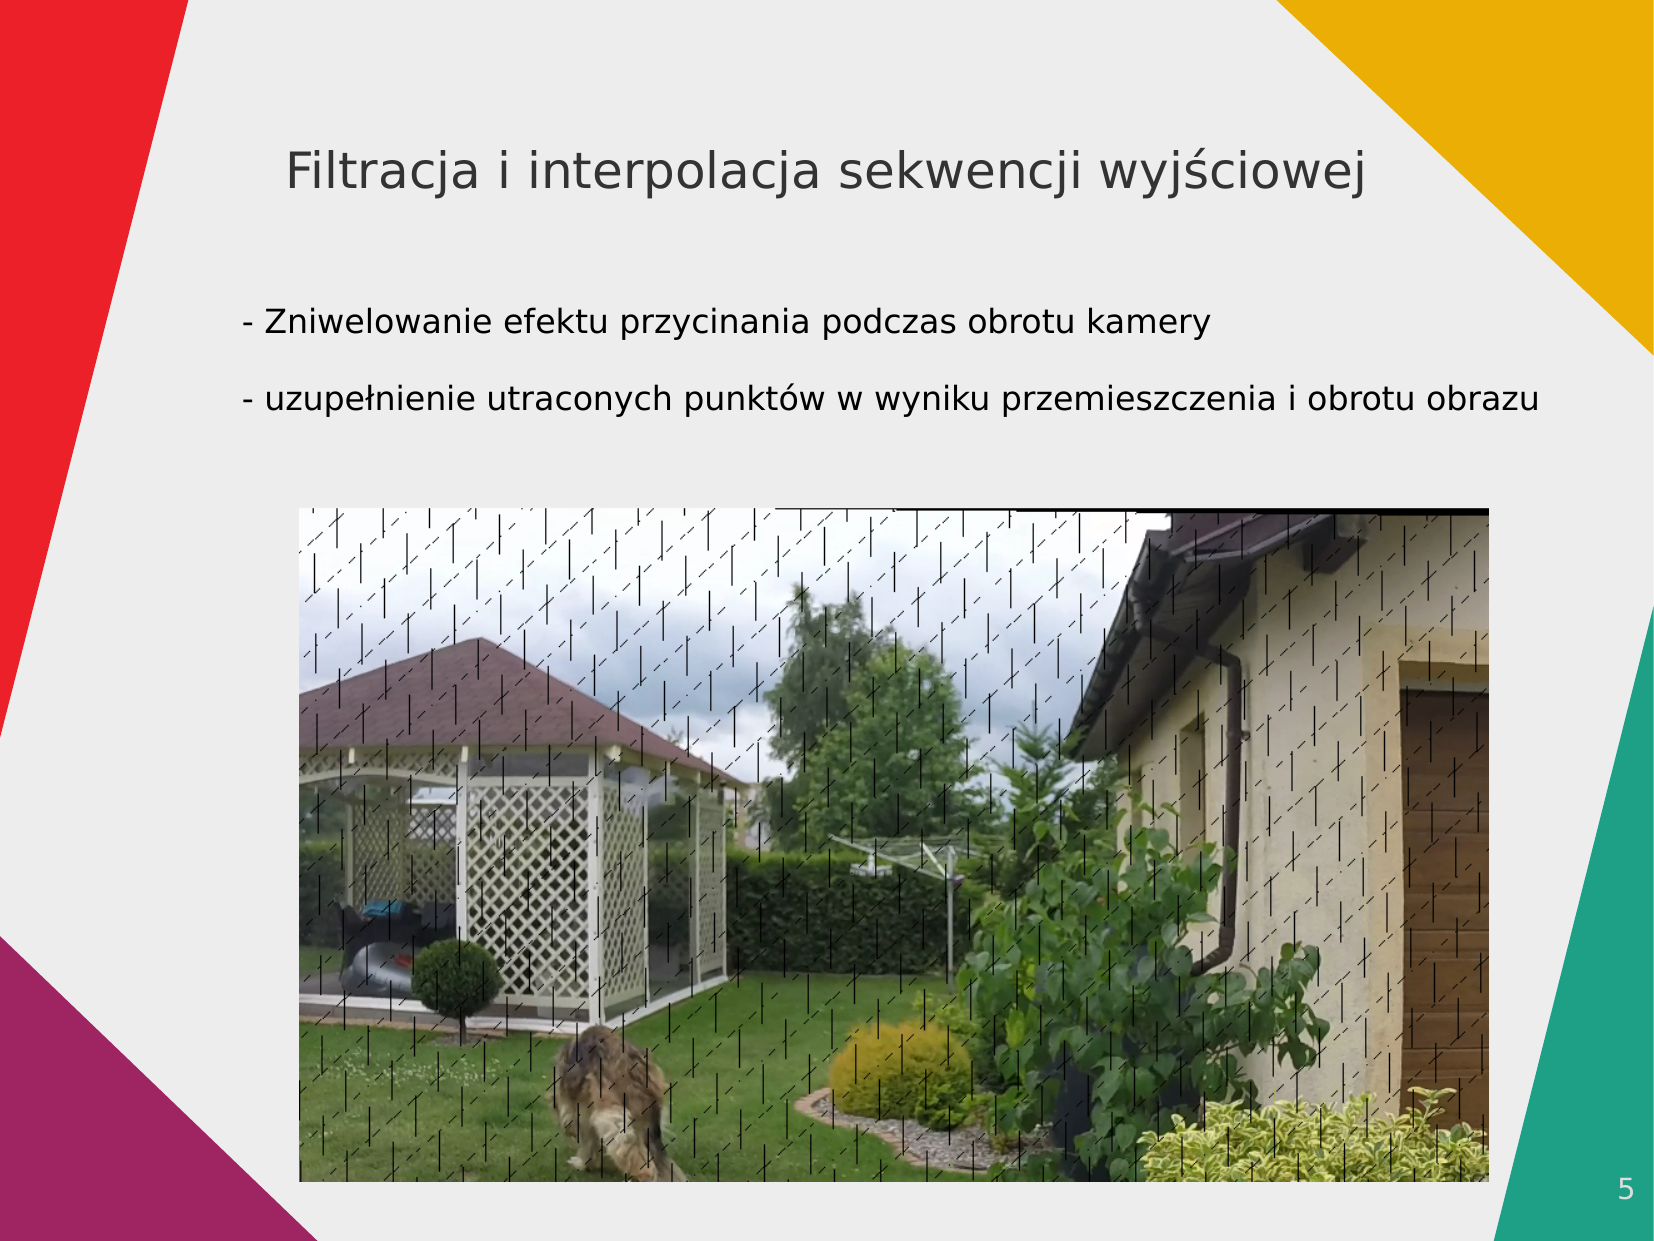

# Filtracja i interpolacja sekwencji wyjściowej
- Zniwelowanie efektu przycinania podczas obrotu kamery
- uzupełnienie utraconych punktów w wyniku przemieszczenia i obrotu obrazu
5